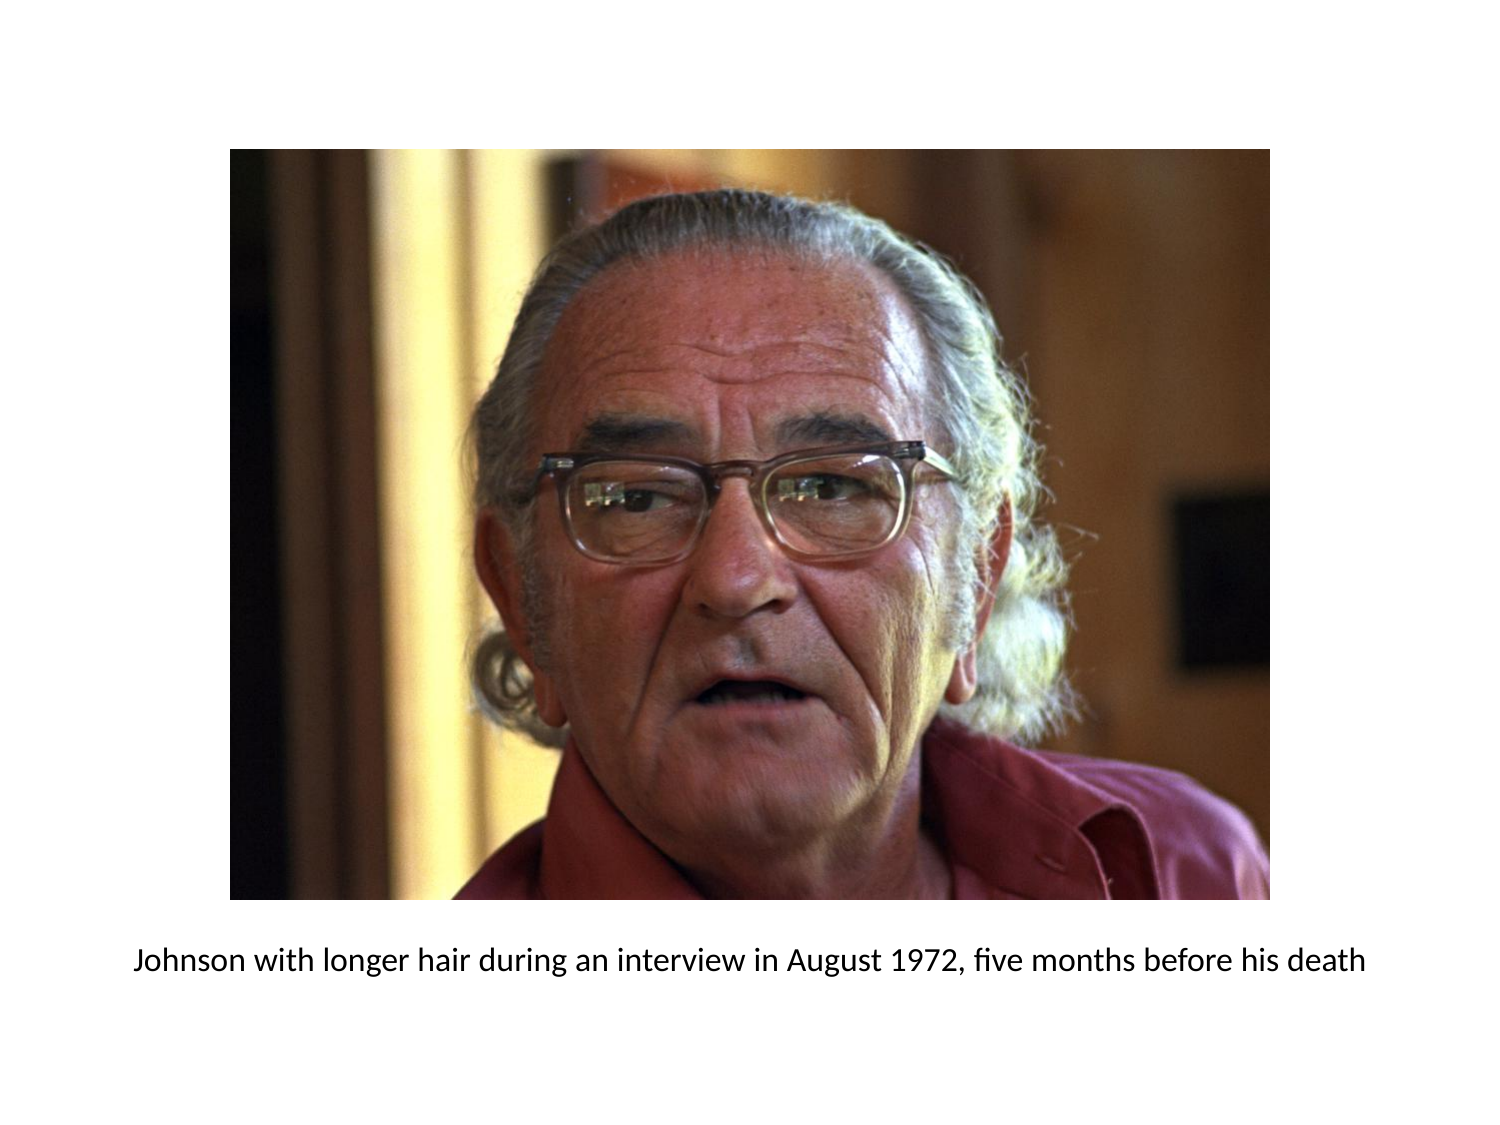

Johnson with longer hair during an interview in August 1972, five months before his death